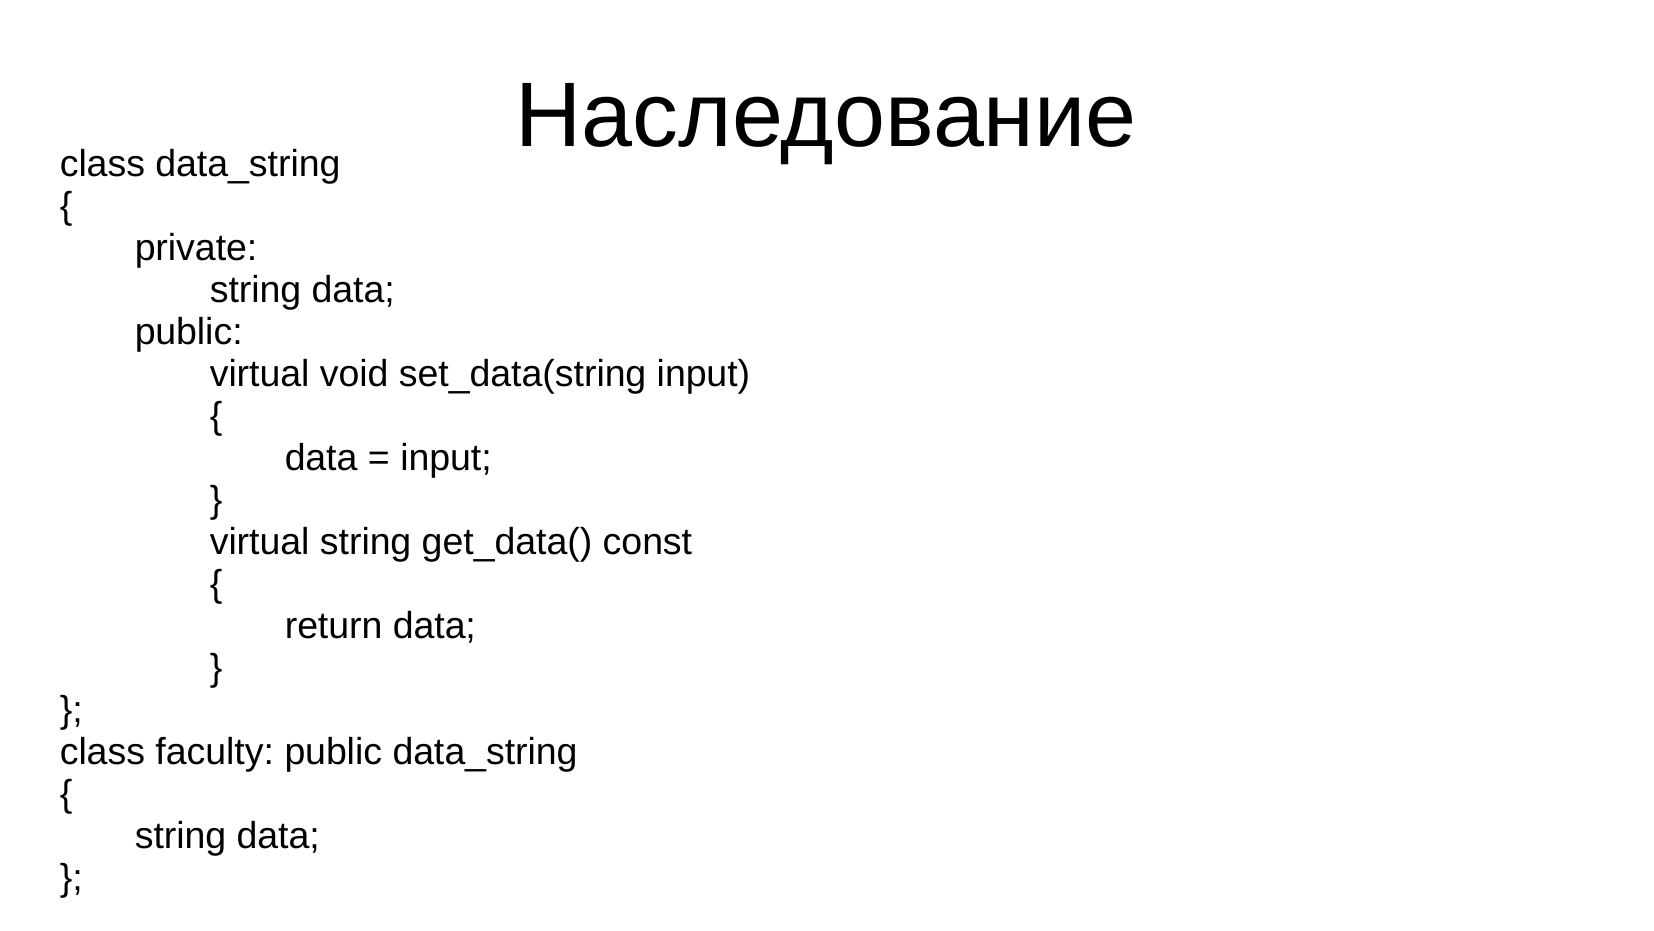

# Наследование
class data_string
{
	private:
		string data;
	public:
		virtual void set_data(string input)
		{
			data = input;
		}
		virtual string get_data() const
		{
			return data;
		}
};
class faculty: public data_string
{
	string data;
};